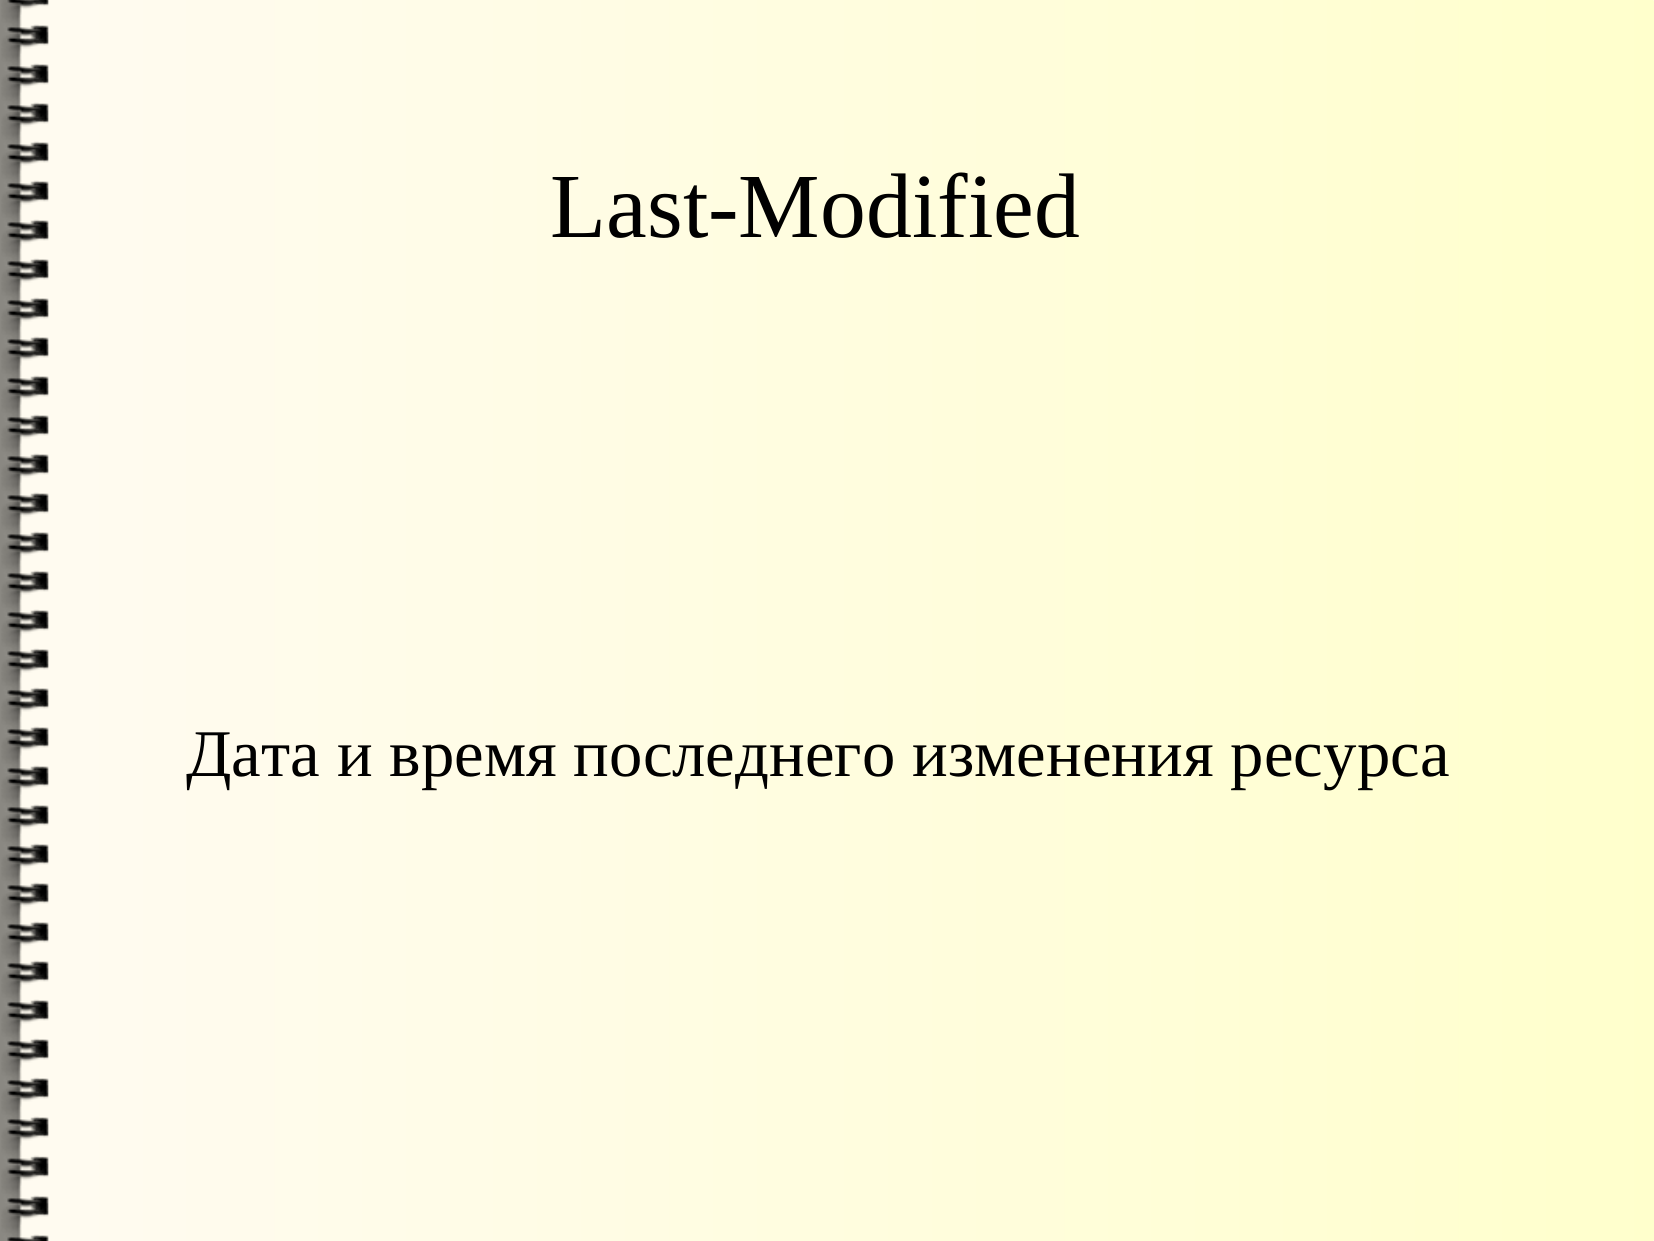

# Last-Modified
Дата и время последнего изменения ресурса